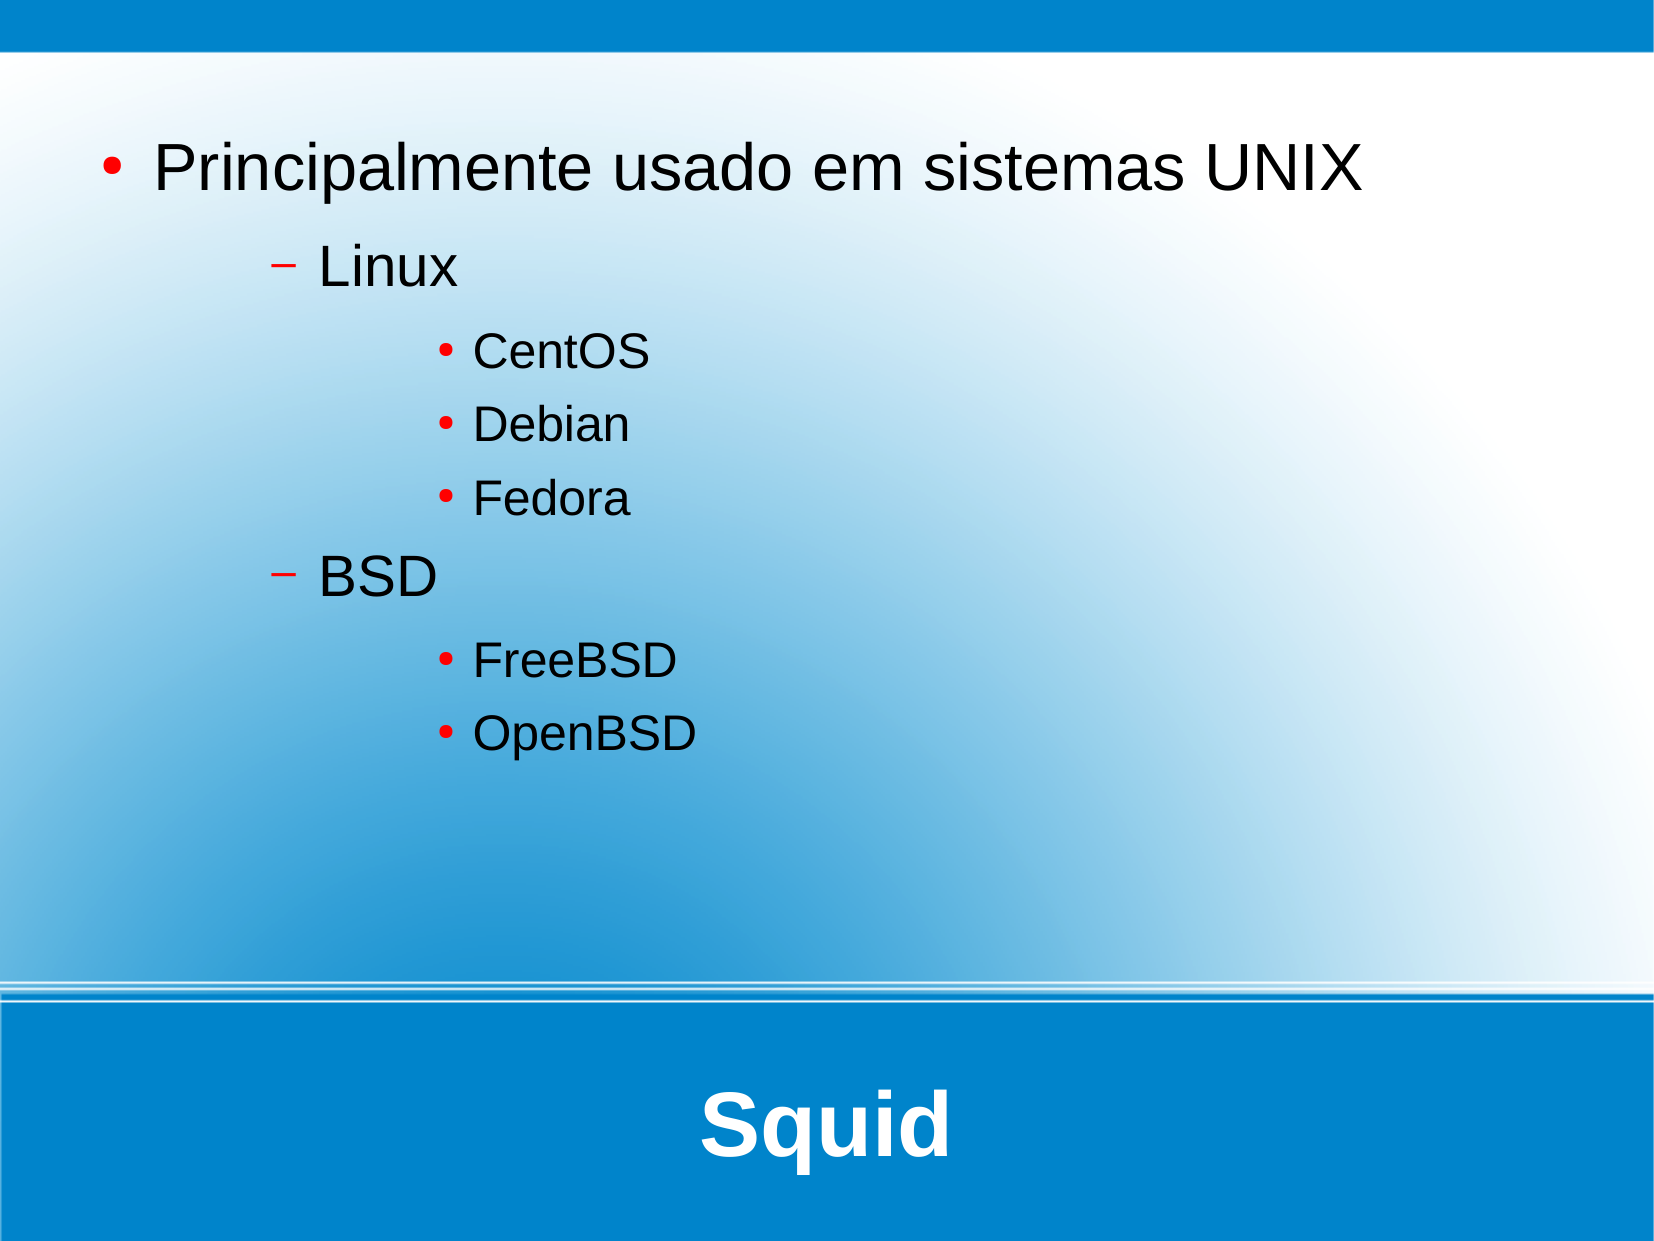

Principalmente usado em sistemas UNIX
Linux
CentOS
Debian
Fedora
BSD
FreeBSD
OpenBSD
# Squid